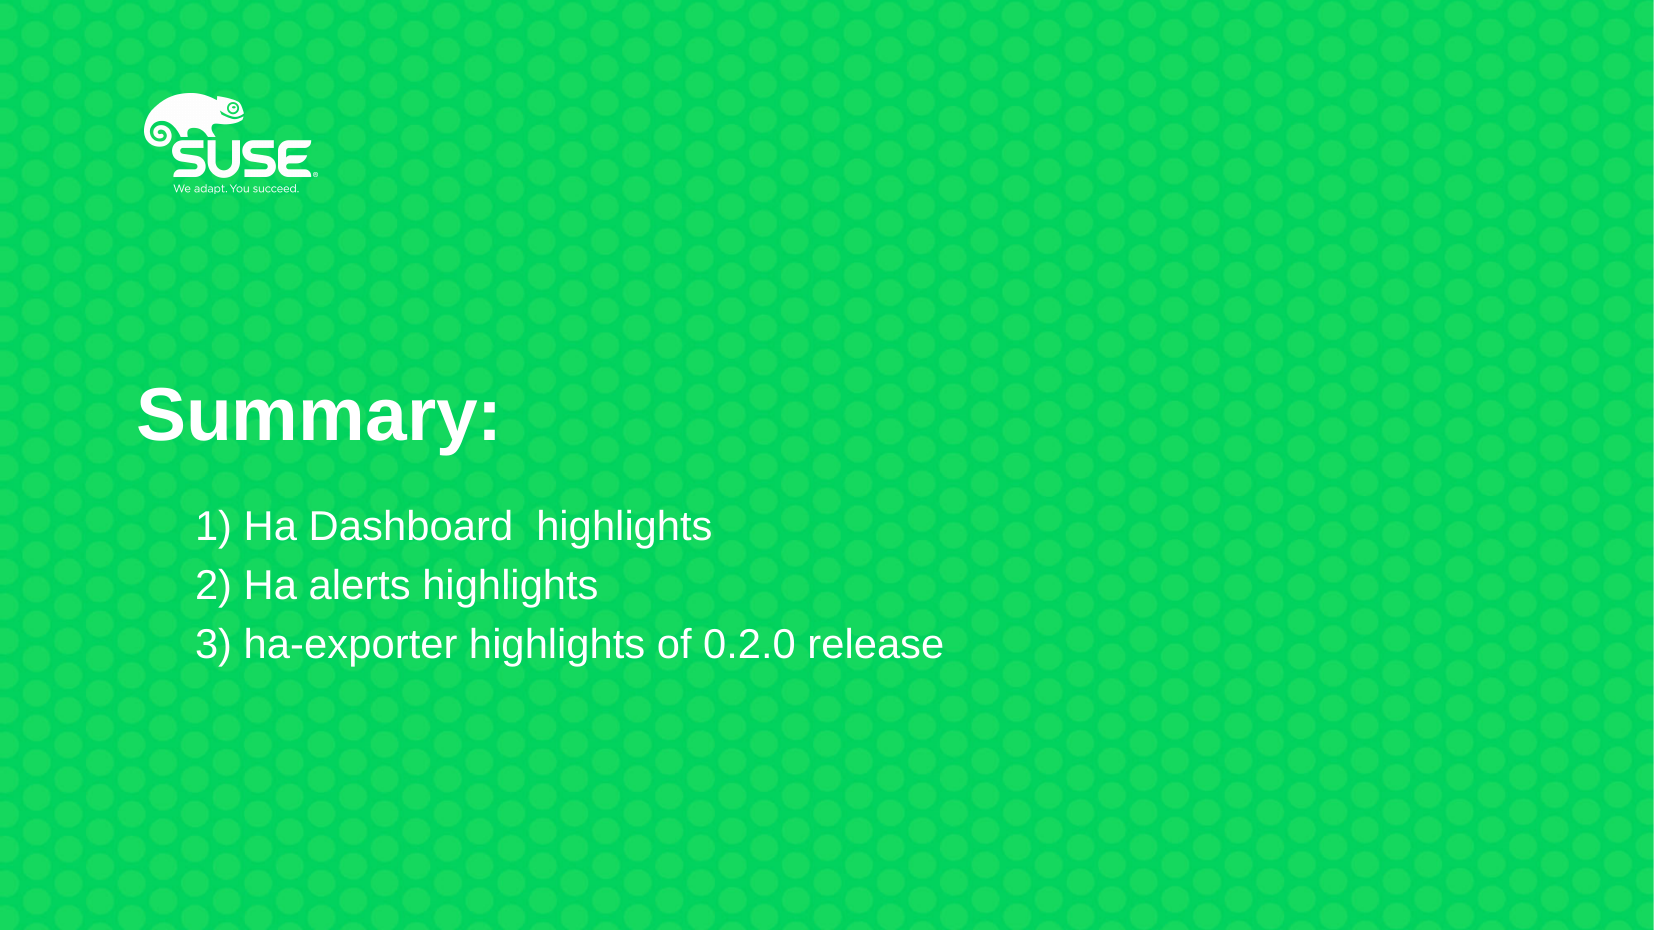

# Summary:
1) Ha Dashboard highlights
2) Ha alerts highlights
3) ha-exporter highlights of 0.2.0 release